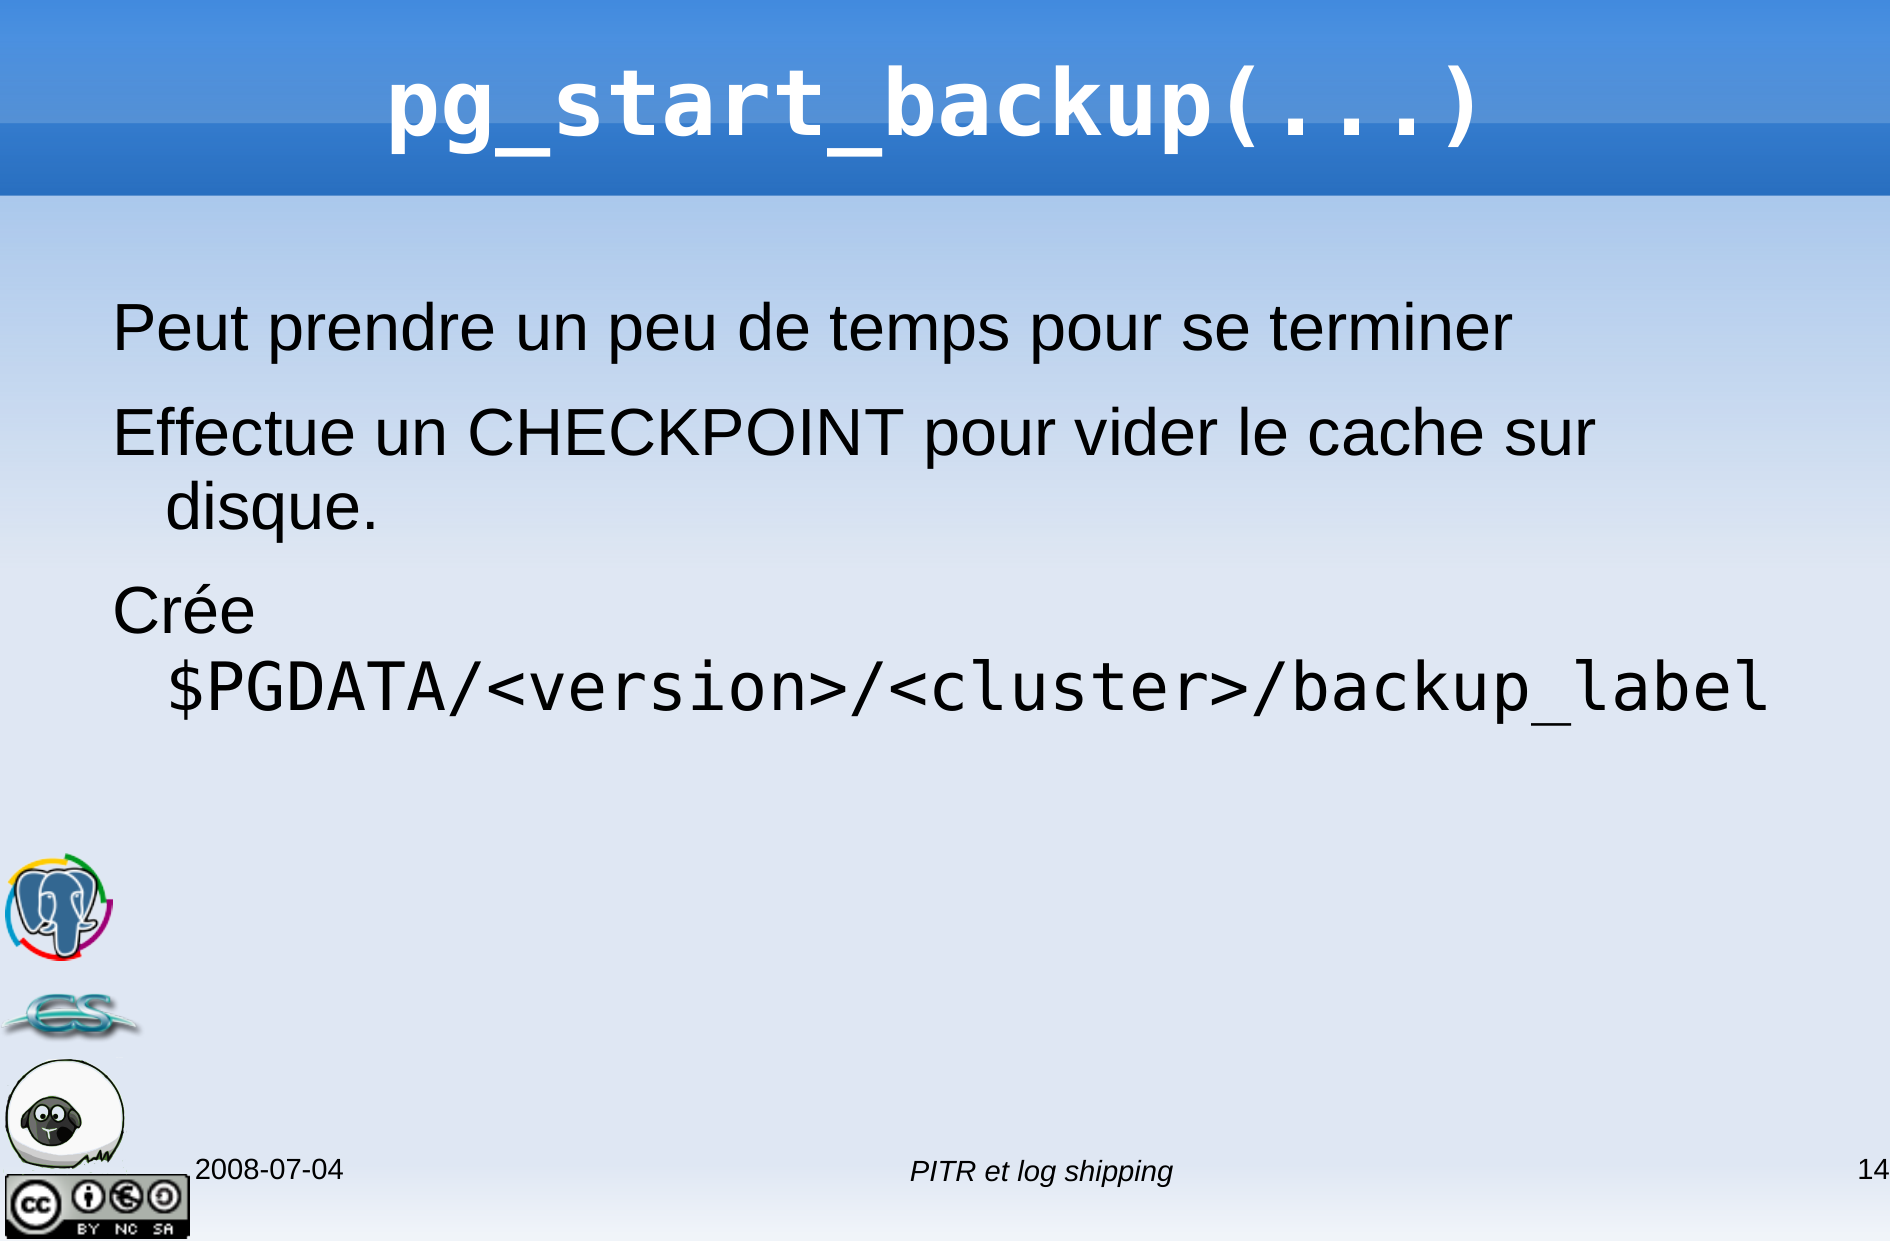

# pg_start_backup(...)
Peut prendre un peu de temps pour se terminer
Effectue un CHECKPOINT pour vider le cache sur disque.
Crée $PGDATA/<version>/<cluster>/backup_label
2008-07-04
14
PITR et log shipping